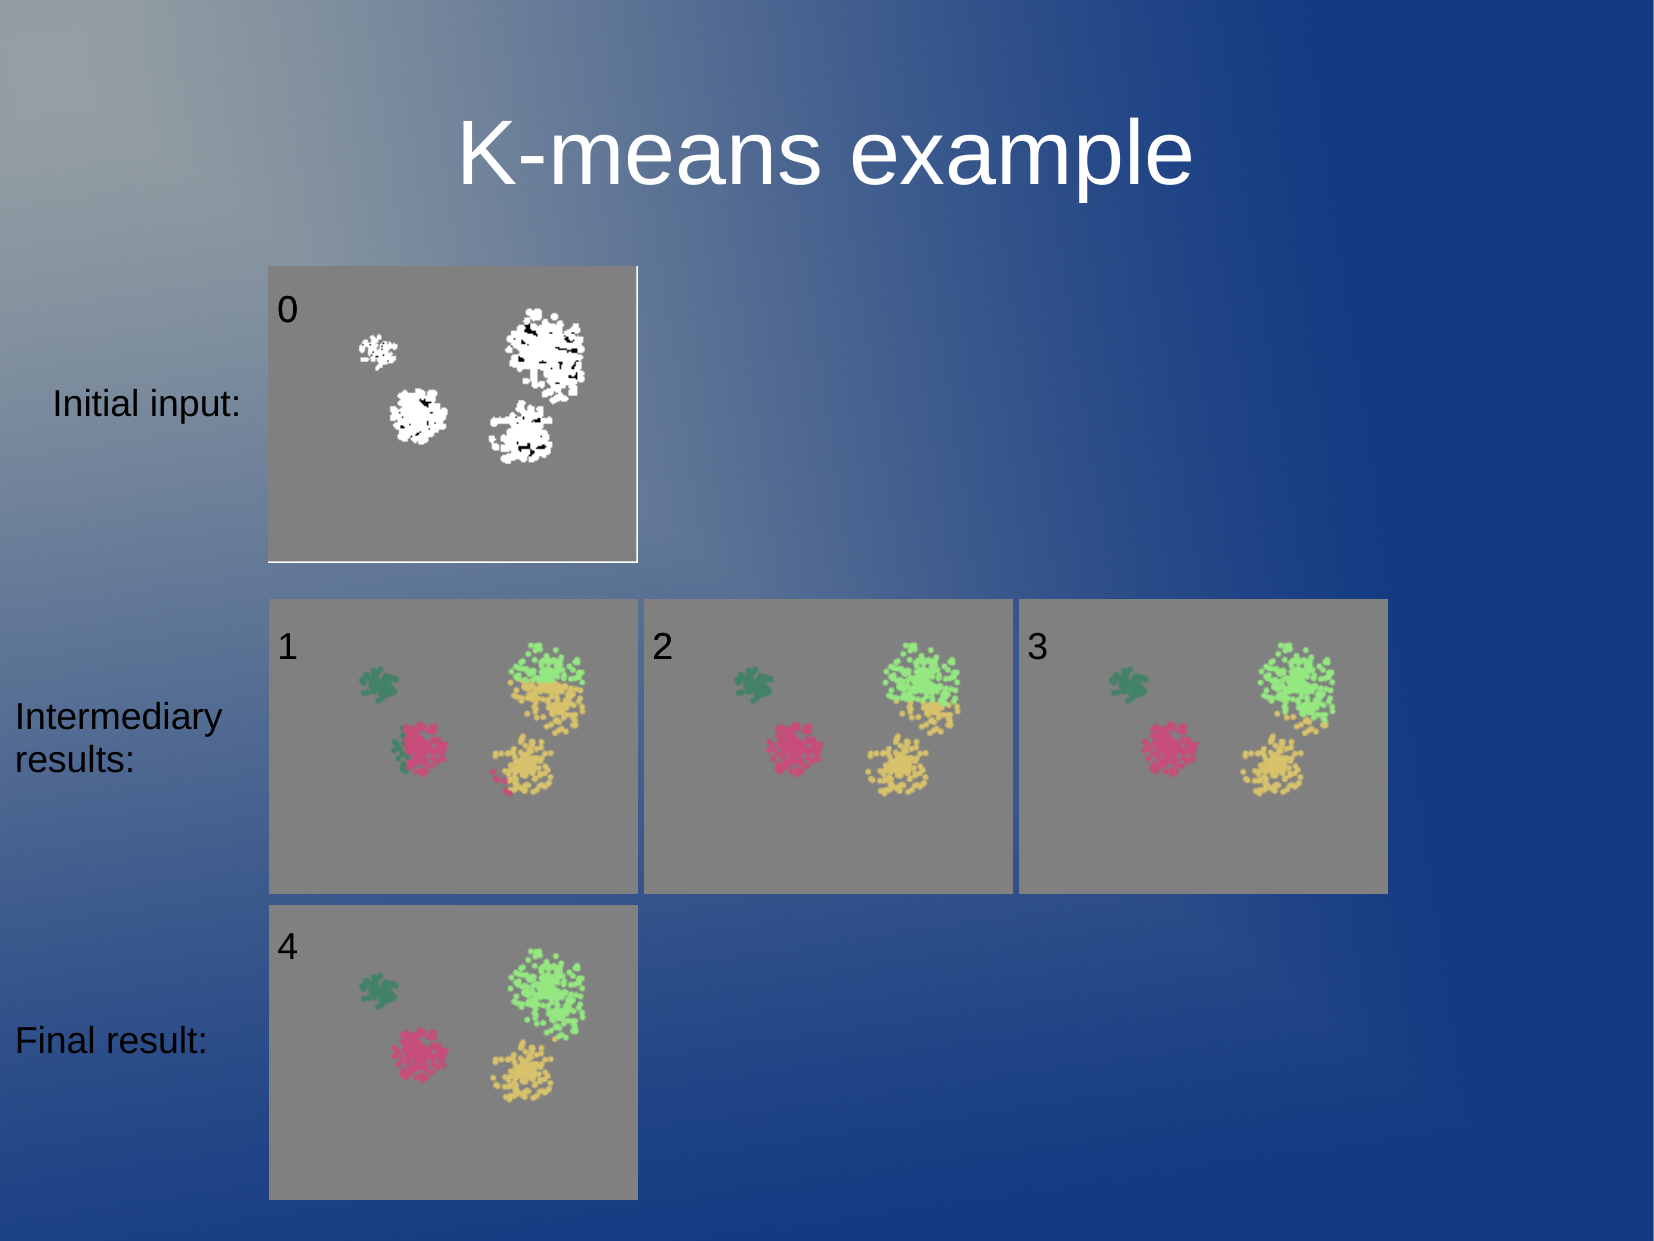

# K-means example
0
0
Initial input:
1
2
2
3
Intermediary results:
4
Final result: